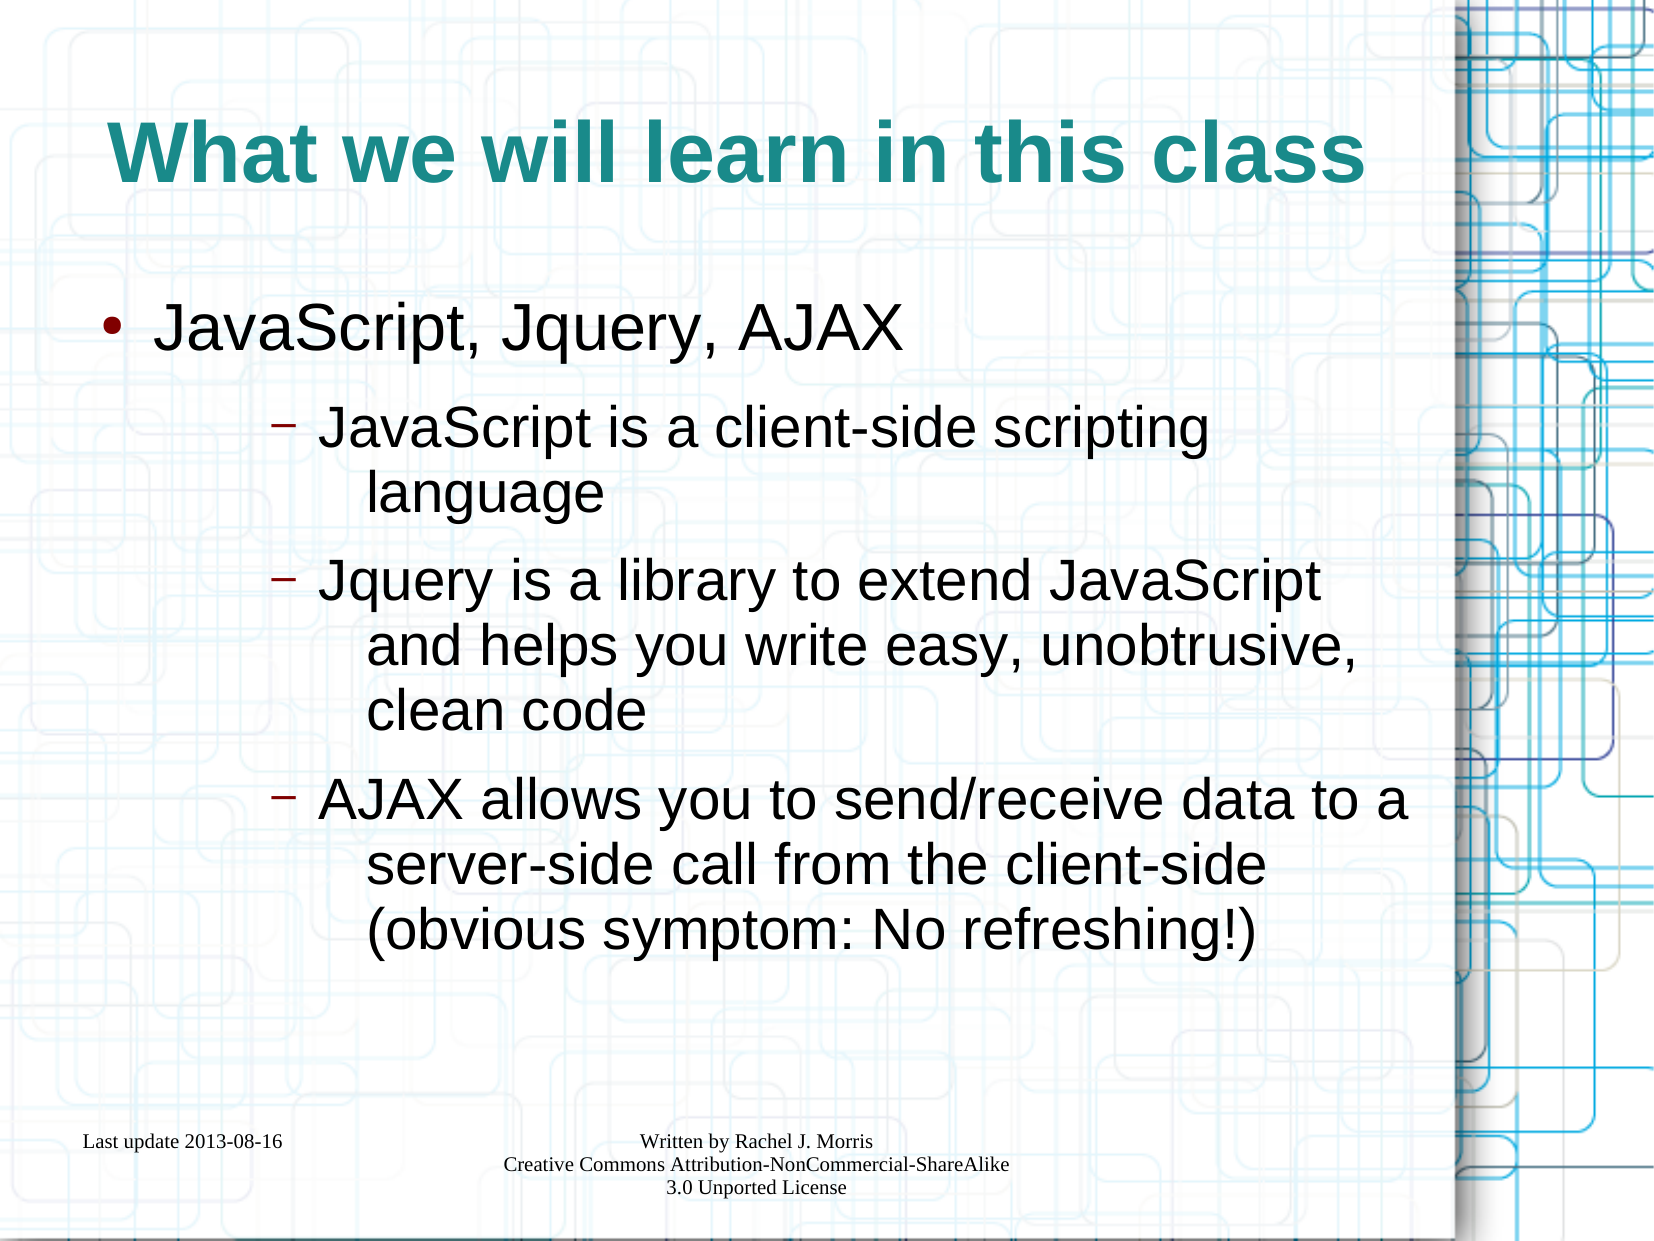

# What we will learn in this class
JavaScript, Jquery, AJAX
JavaScript is a client-side scripting language
Jquery is a library to extend JavaScript and helps you write easy, unobtrusive, clean code
AJAX allows you to send/receive data to a server-side call from the client-side (obvious symptom: No refreshing!)